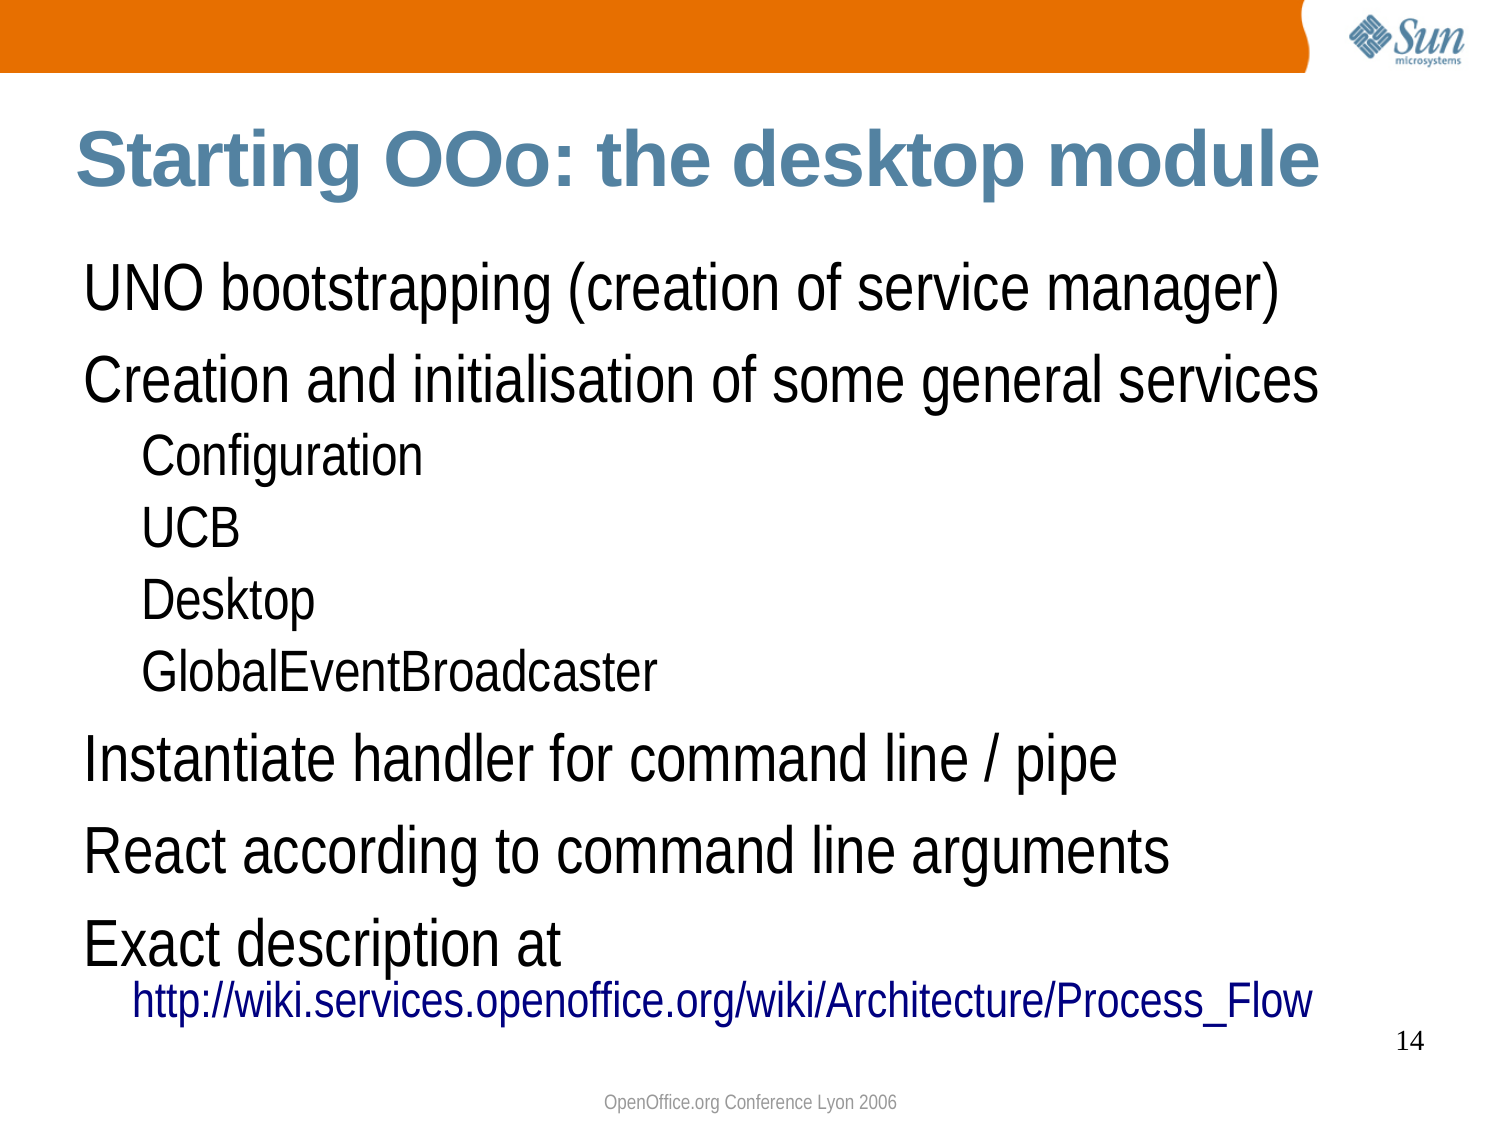

# Starting OOo: the desktop module
UNO bootstrapping (creation of service manager)
Creation and initialisation of some general services
Configuration
UCB
Desktop
GlobalEventBroadcaster
Instantiate handler for command line / pipe
React according to command line arguments
Exact description at http://wiki.services.openoffice.org/wiki/Architecture/Process_Flow